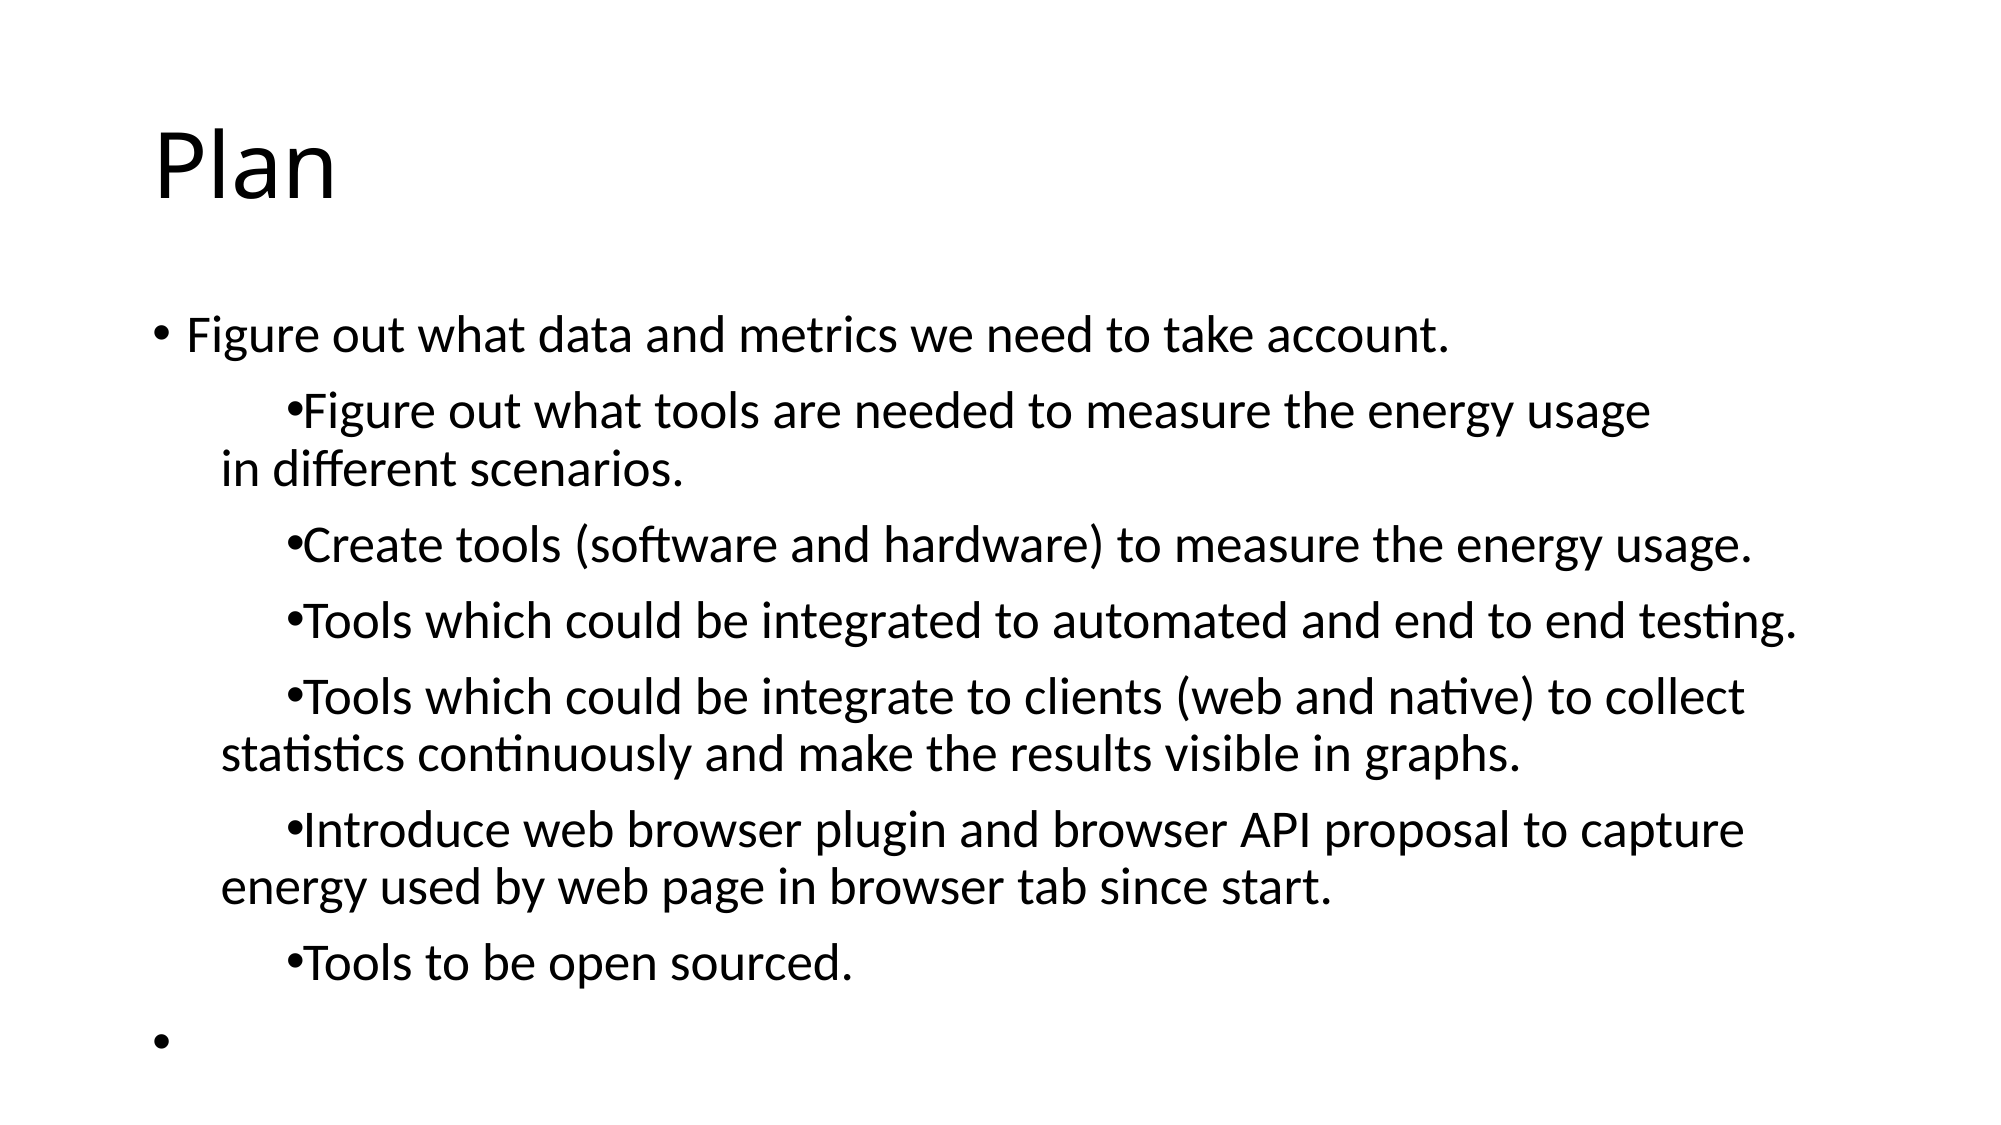

# Plan
Figure out what data and metrics we need to take account.
Figure out what tools are needed to measure the energy usage in different scenarios.
Create tools (software and hardware) to measure the energy usage.
Tools which could be integrated to automated and end to end testing.
Tools which could be integrate to clients (web and native) to collect statistics continuously and make the results visible in graphs.
Introduce web browser plugin and browser API proposal to capture energy used by web page in browser tab since start.
Tools to be open sourced.